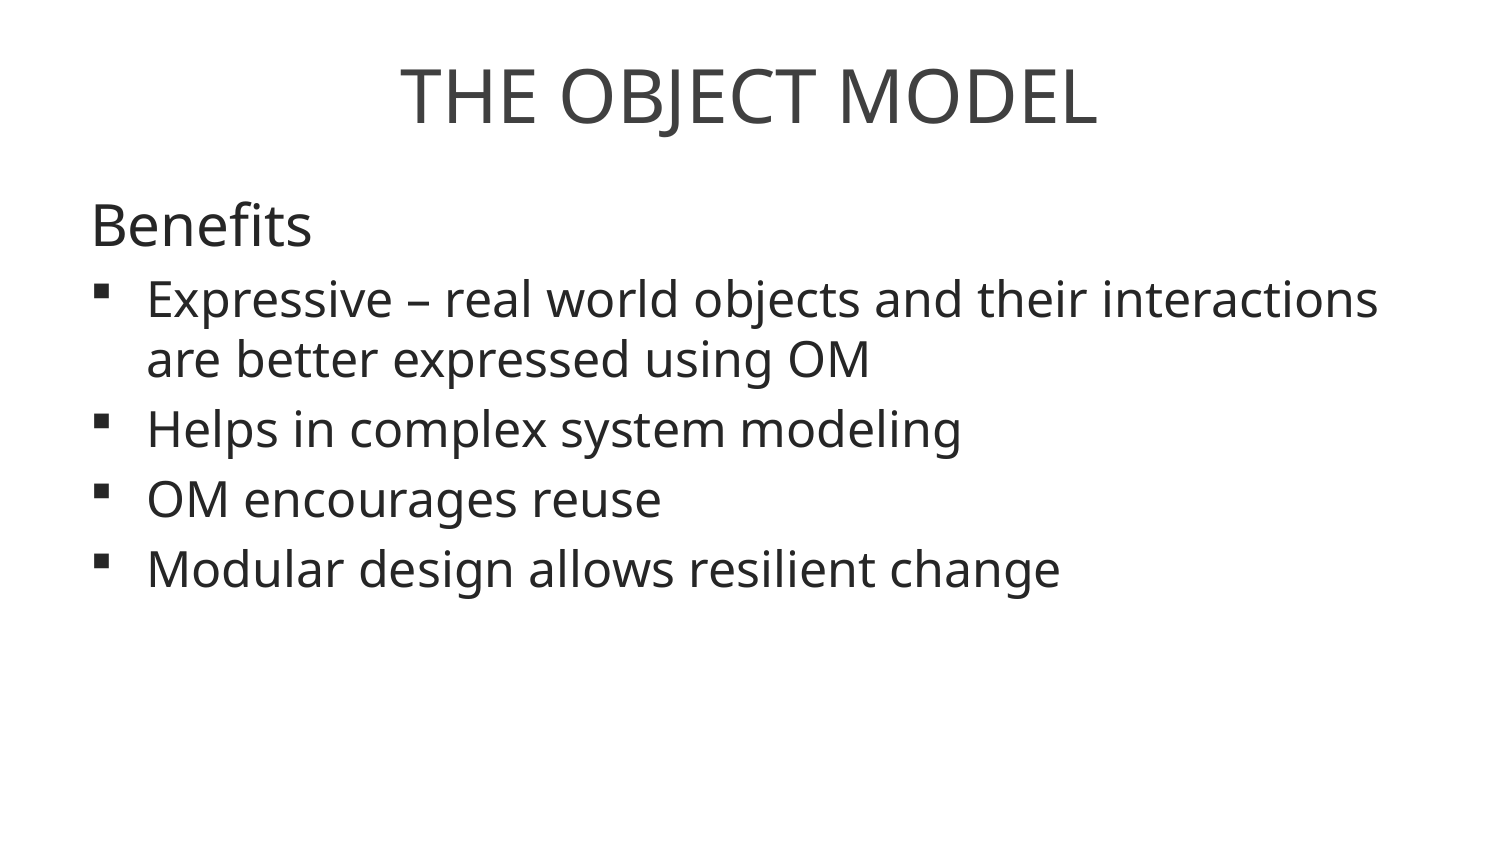

# The object model
Benefits
Expressive – real world objects and their interactions are better expressed using OM
Helps in complex system modeling
OM encourages reuse
Modular design allows resilient change